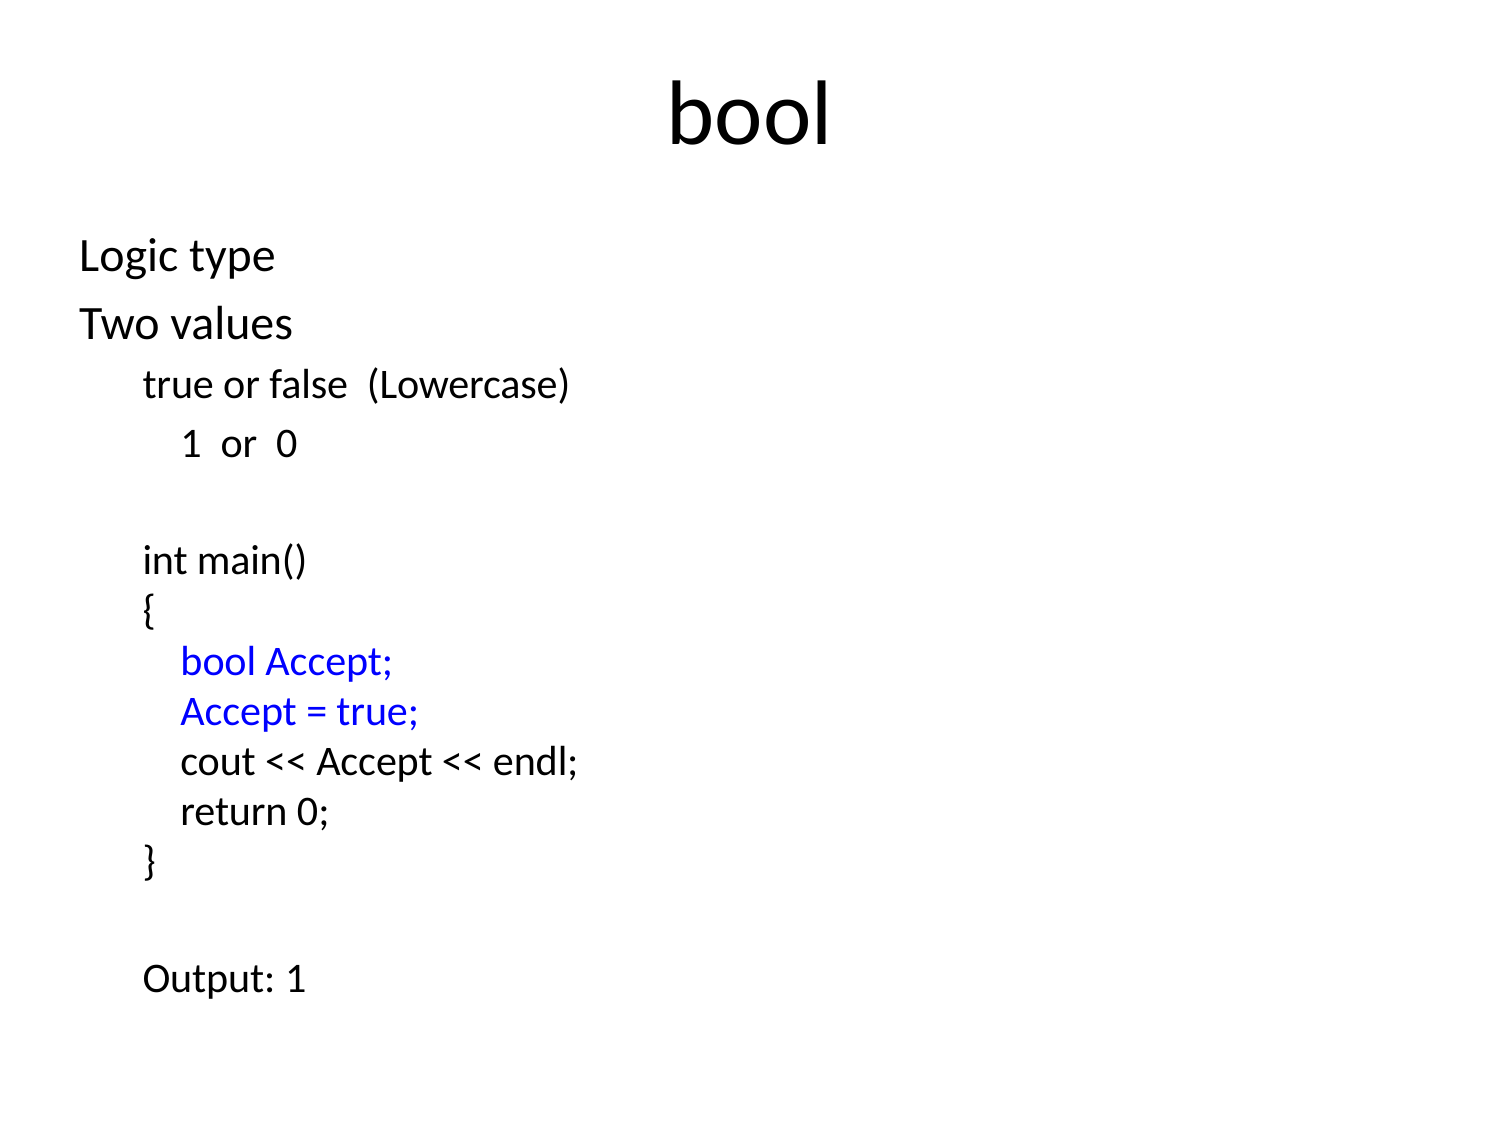

# bool
Logic type
Two values
true or false (Lowercase)
 1 or 0
int main()
{
 bool Accept;
 Accept = true;
 cout << Accept << endl;
 return 0;
}
Output: 1